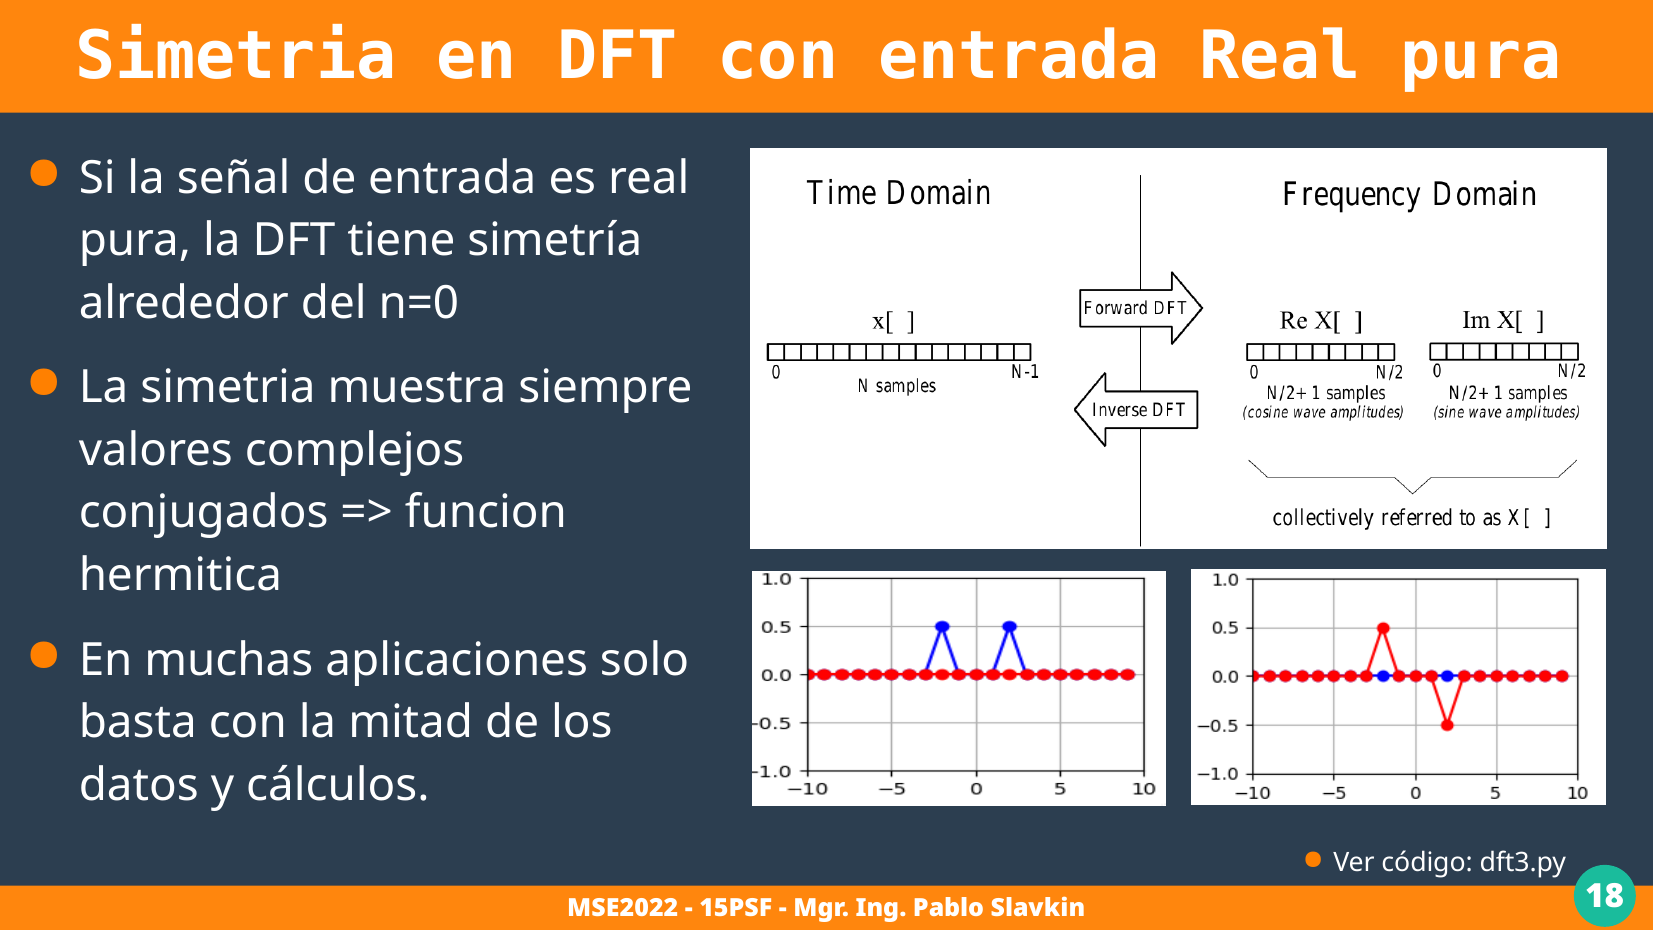

Simetria en DFT con entrada Real pura
# Si la señal de entrada es real pura, la DFT tiene simetría alrededor del n=0
La simetria muestra siempre valores complejos conjugados => funcion hermitica
En muchas aplicaciones solo basta con la mitad de los datos y cálculos.
Ver código: dft3.py
MSE2022 - 15PSF - Mgr. Ing. Pablo Slavkin